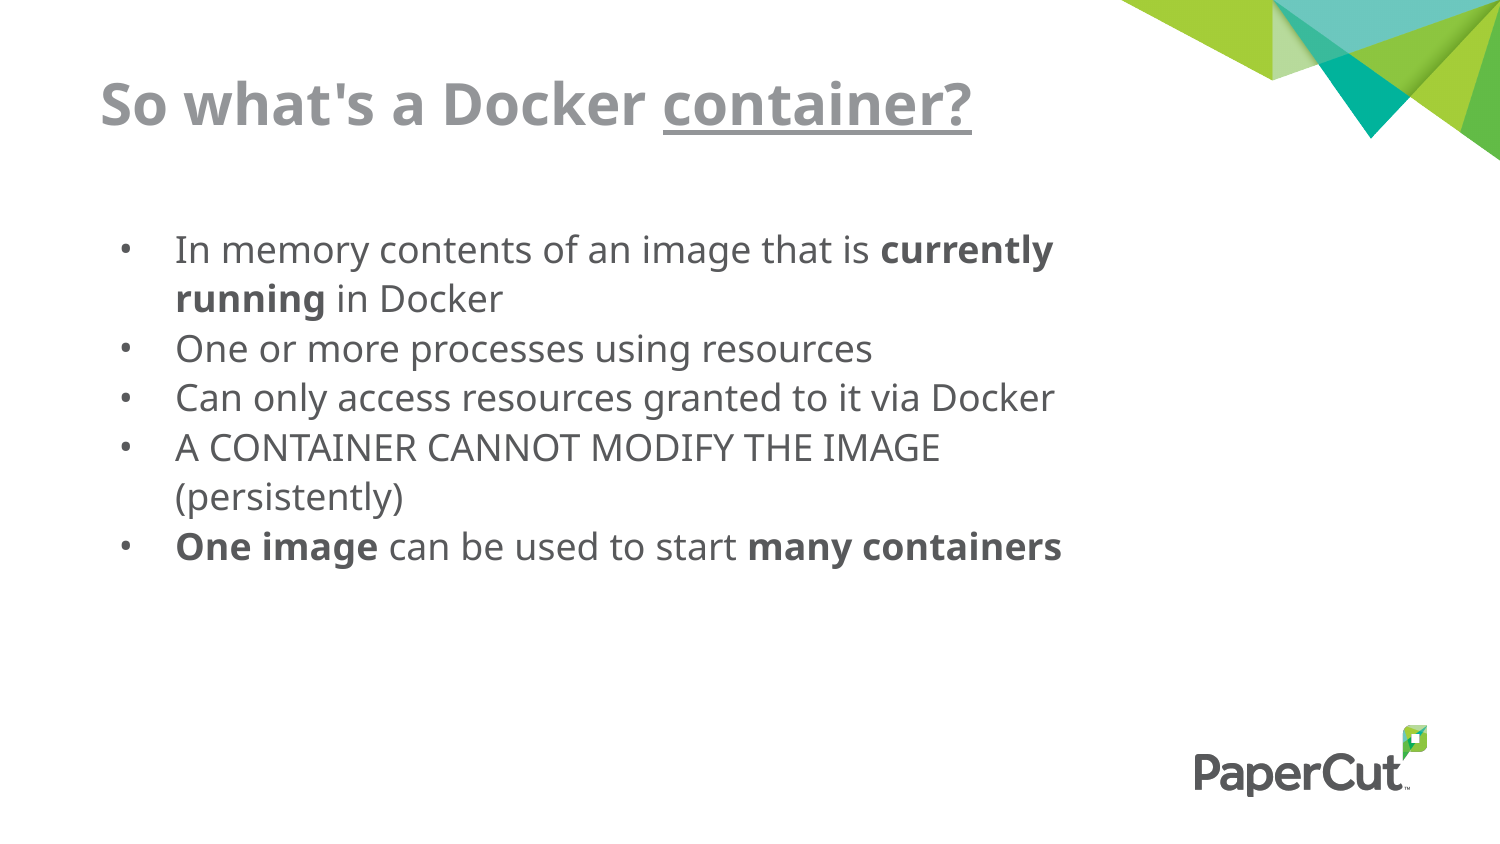

# So what's a Docker container?
In memory contents of an image that is currently running in Docker
One or more processes using resources
Can only access resources granted to it via Docker
A CONTAINER CANNOT MODIFY THE IMAGE (persistently)
One image can be used to start many containers